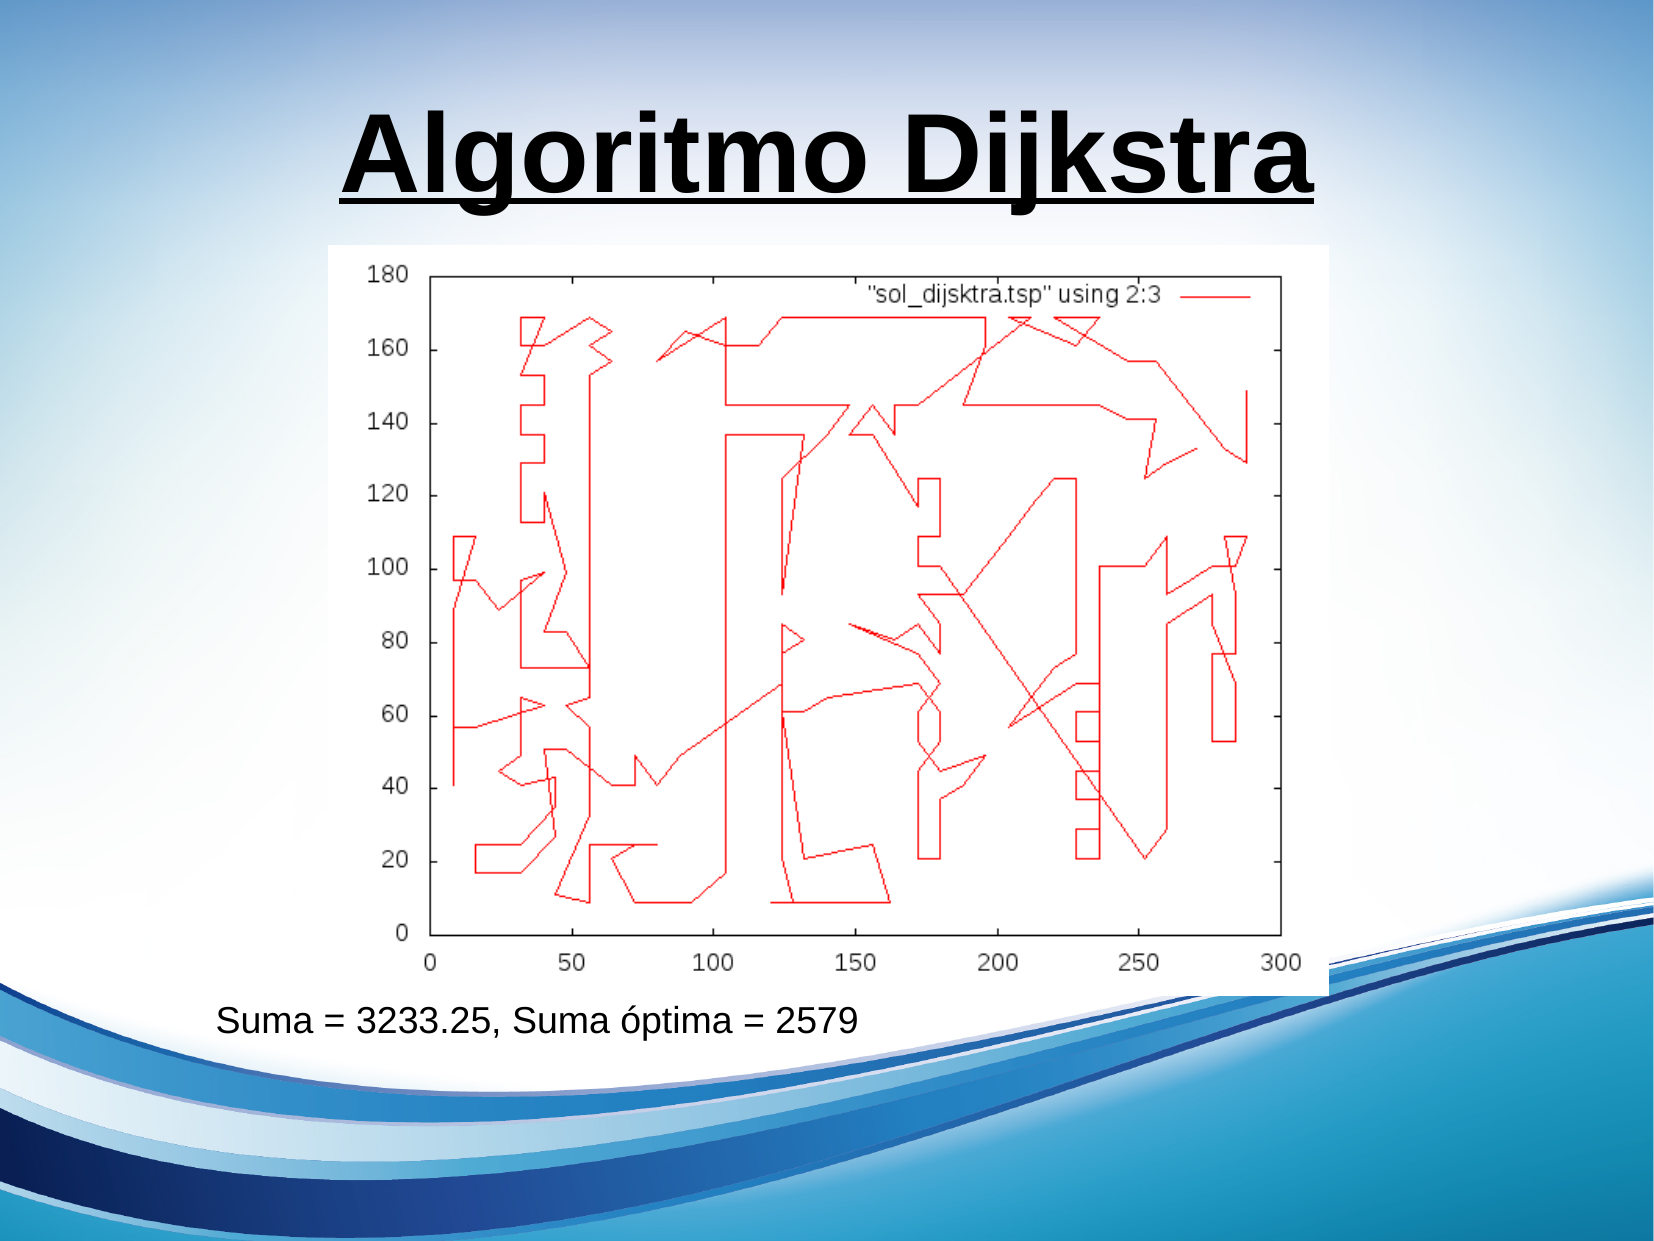

# Algoritmo Dijkstra
Suma = 3233.25, Suma óptima = 2579